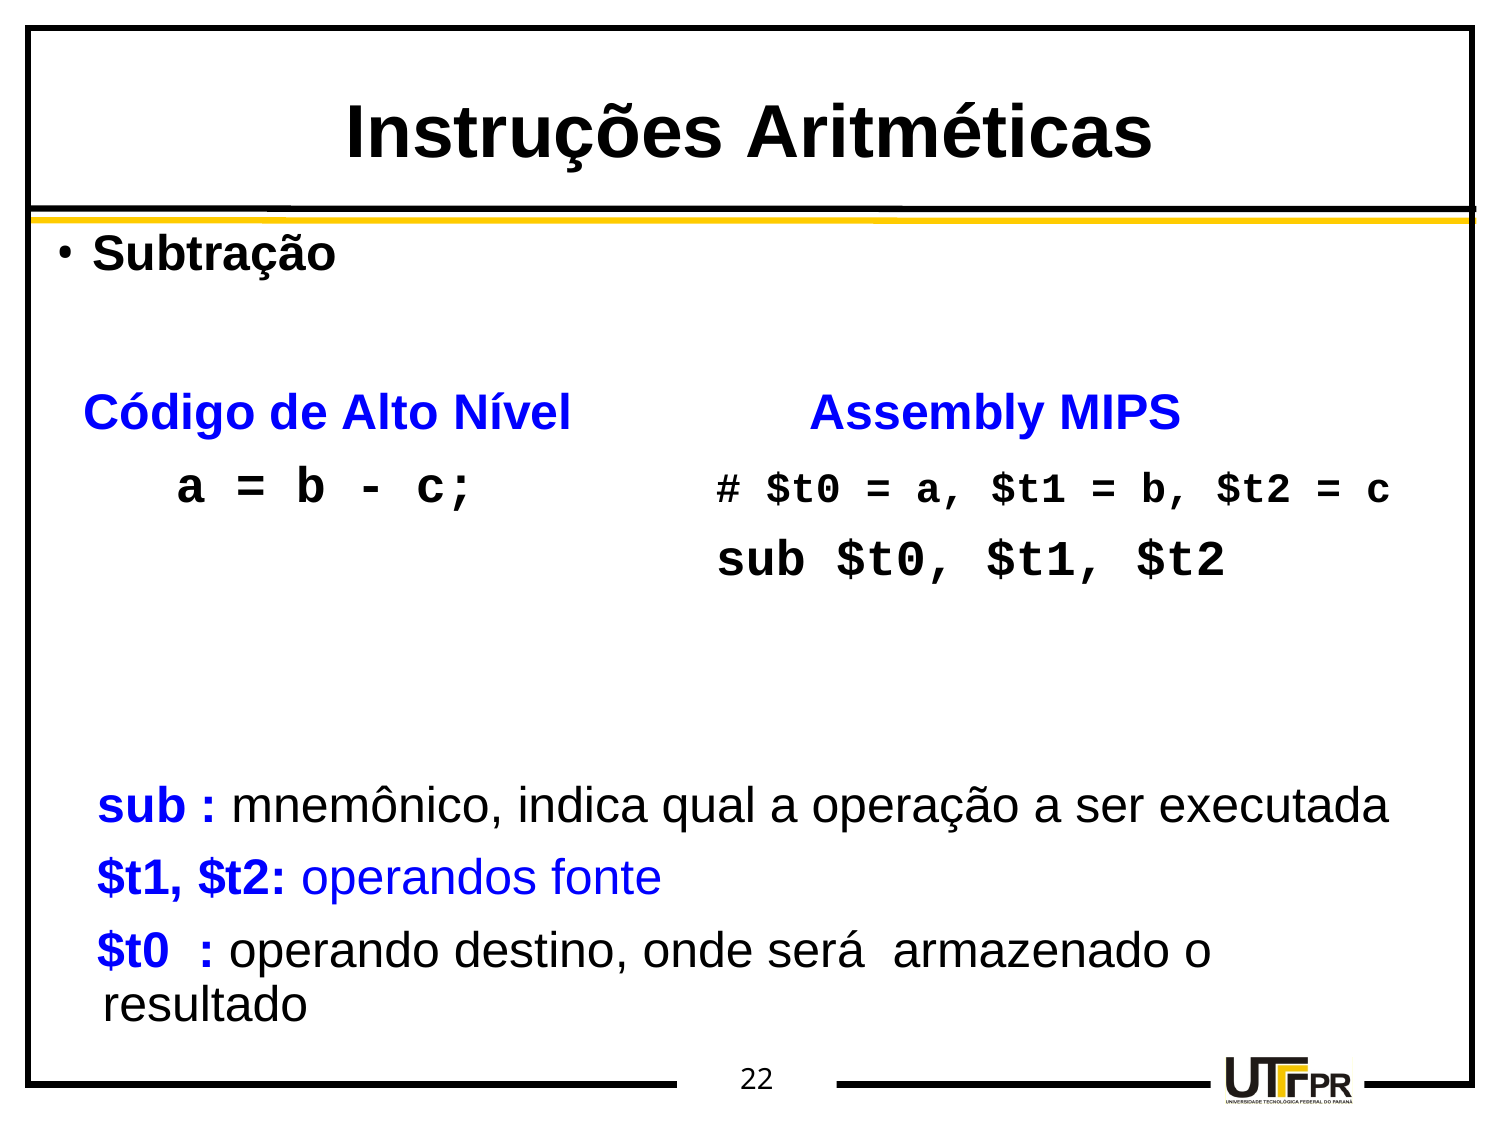

Instruções Aritméticas
# Subtração
 Código de Alto Nível Assembly MIPS
 a = b - c; # $t0 = a, $t1 = b, $t2 = c
 sub $t0, $t1, $t2
 sub : mnemônico, indica qual a operação a ser executada
 $t1, $t2: operandos fonte
 $t0 : operando destino, onde será armazenado o resultado